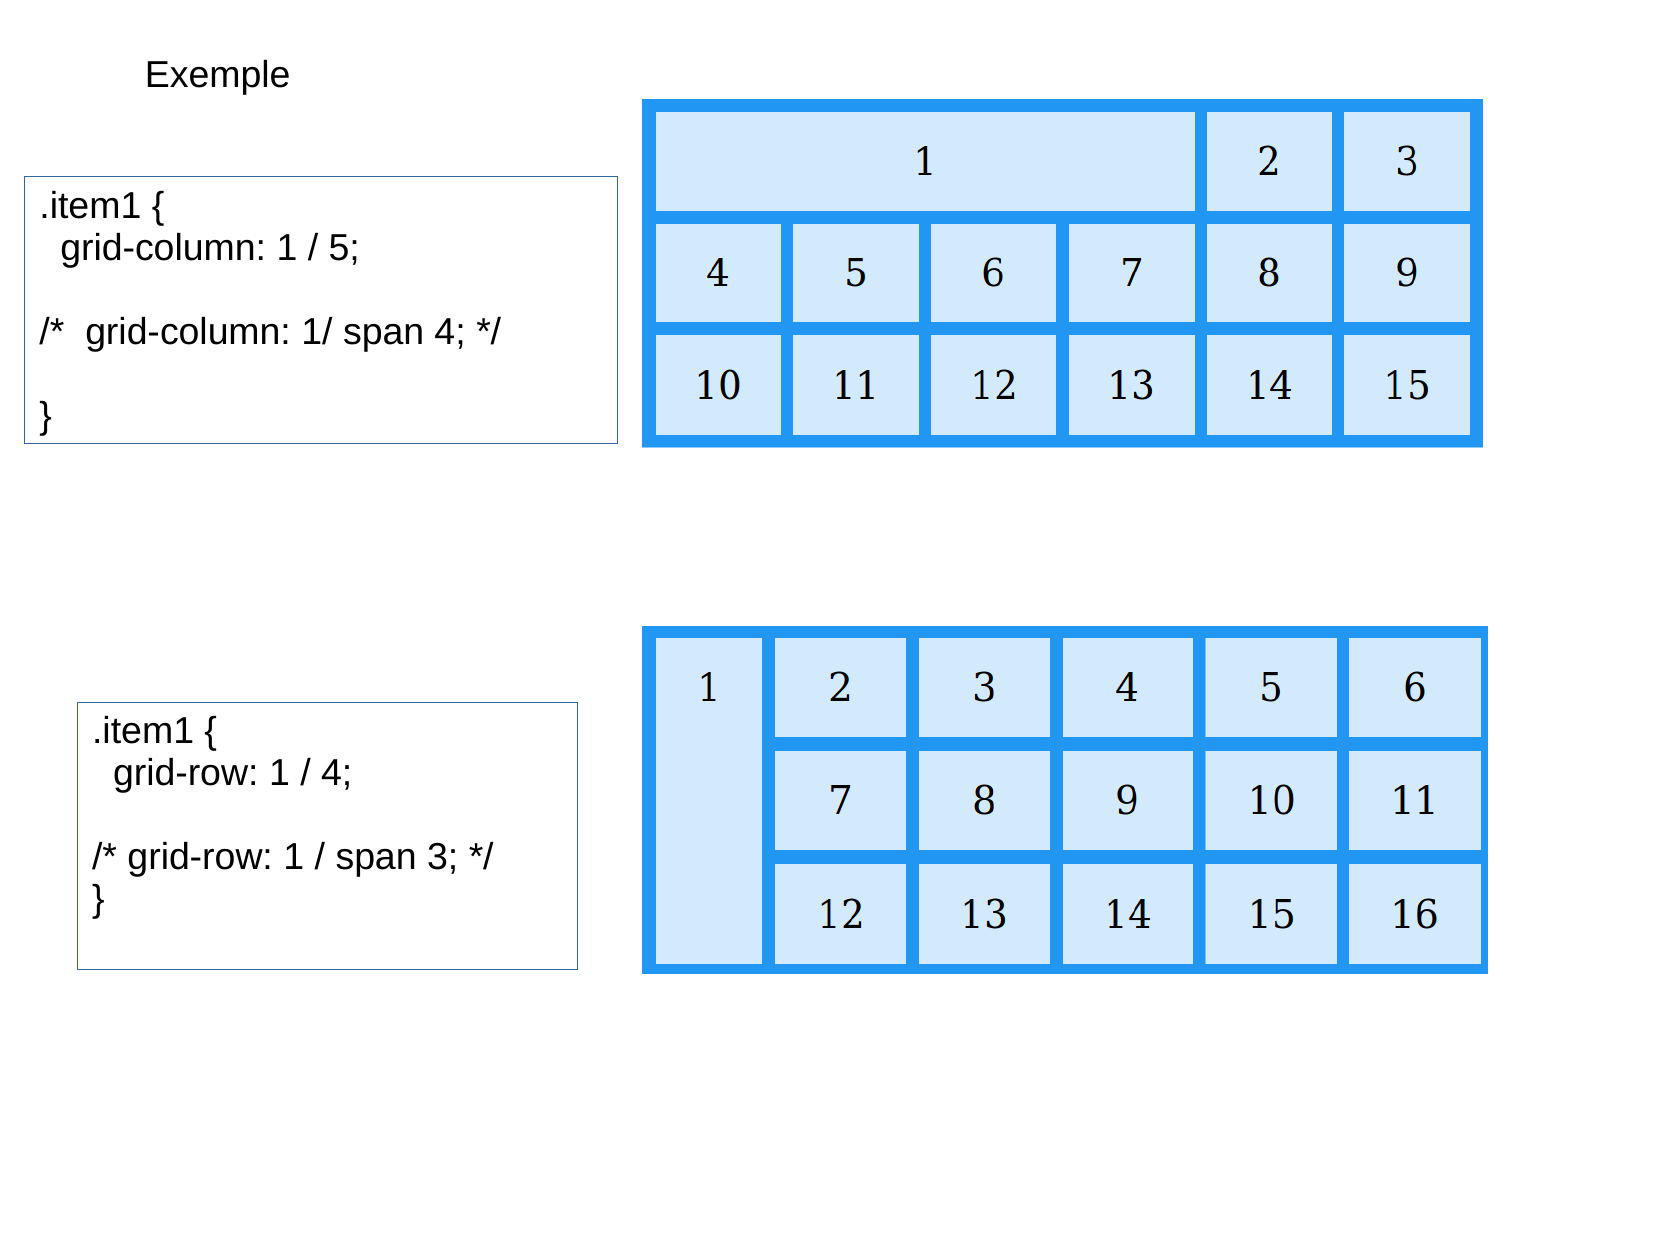

Exemple
.item1 {
 grid-column: 1 / 5;
/* grid-column: 1/ span 4; */
}
.item1 {
 grid-row: 1 / 4;
/* grid-row: 1 / span 3; */
}